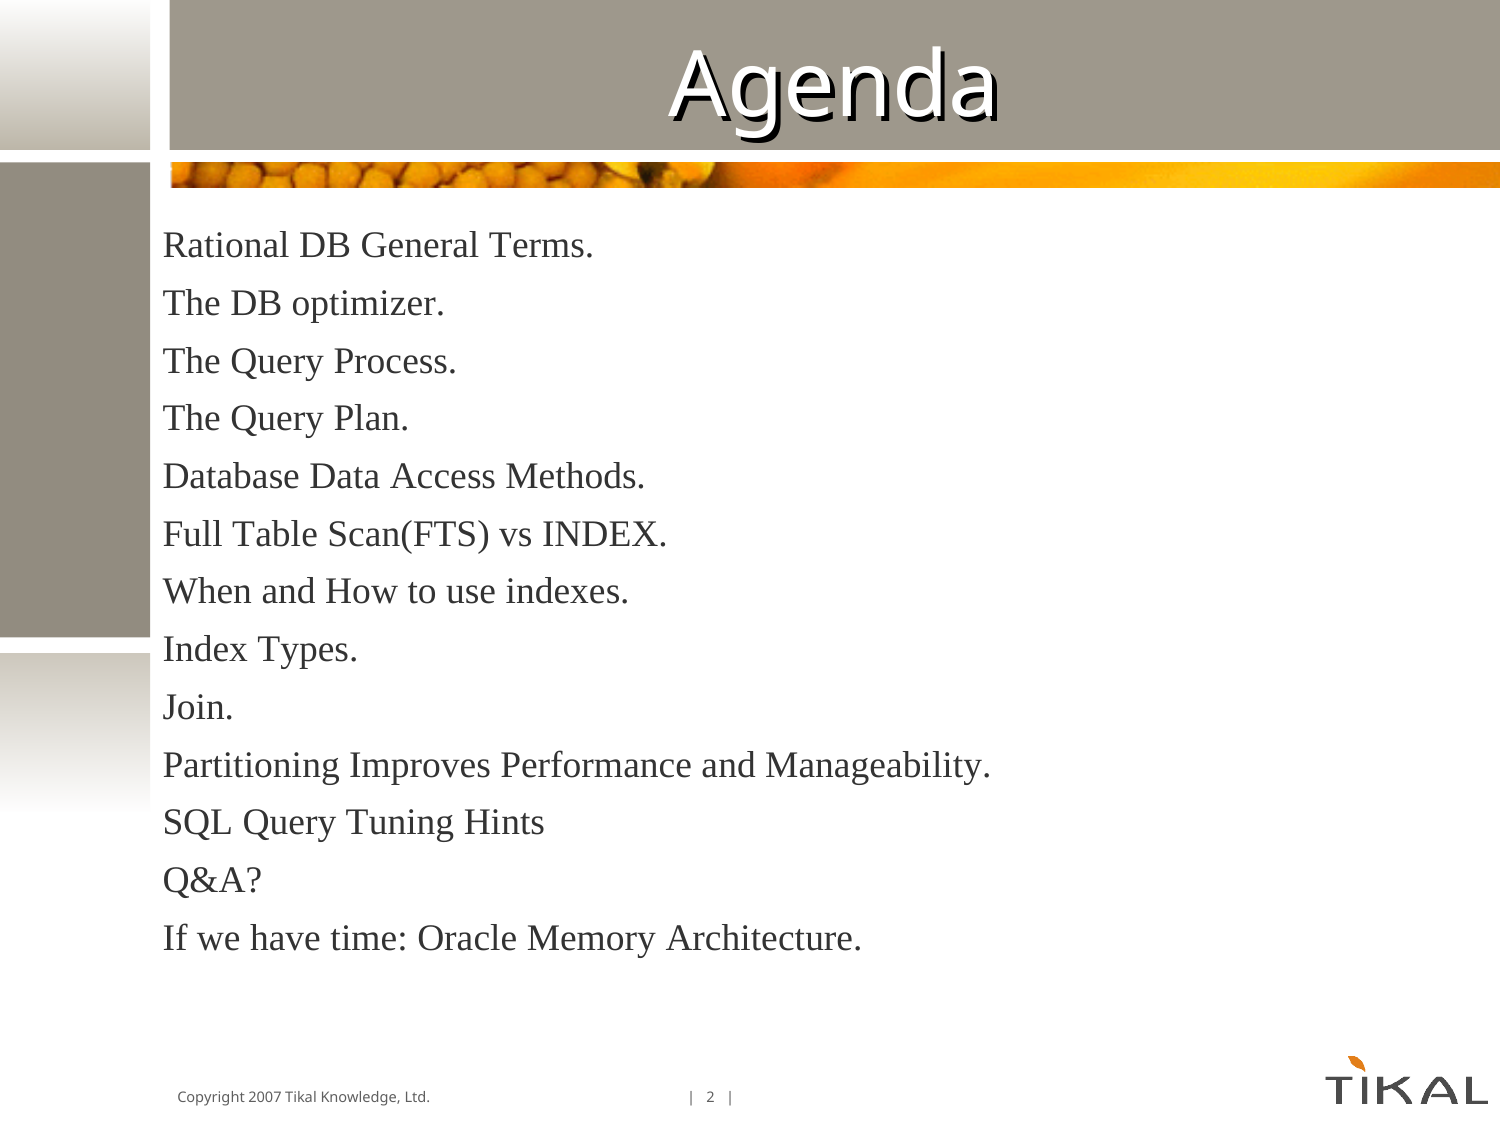

# Agenda
Rational DB General Terms.
The DB optimizer.
The Query Process.
The Query Plan.
Database Data Access Methods.
Full Table Scan(FTS) vs INDEX.
When and How to use indexes.
Index Types.
Join.
Partitioning Improves Performance and Manageability.
SQL Query Tuning Hints
Q&A?
If we have time: Oracle Memory Architecture.